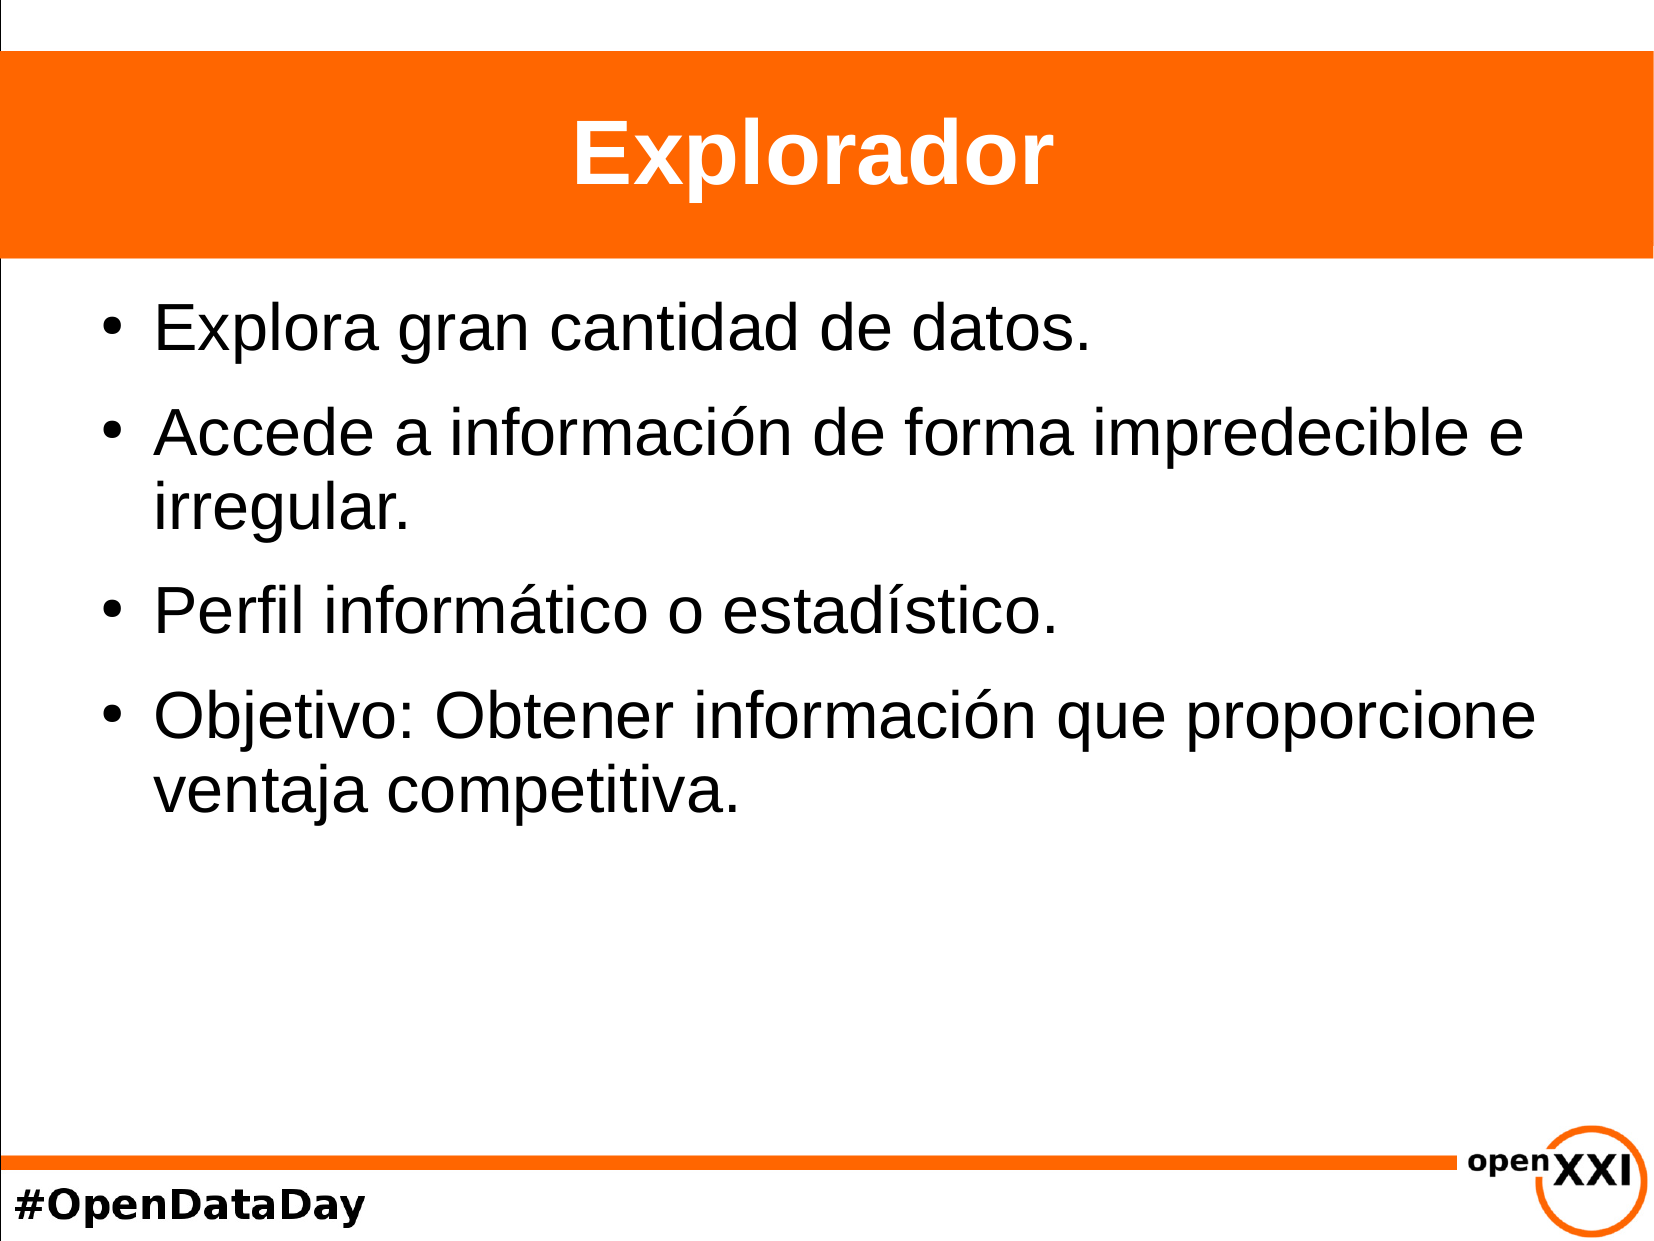

# Explorador
Explora gran cantidad de datos.
Accede a información de forma impredecible e irregular.
Perfil informático o estadístico.
Objetivo: Obtener información que proporcione ventaja competitiva.